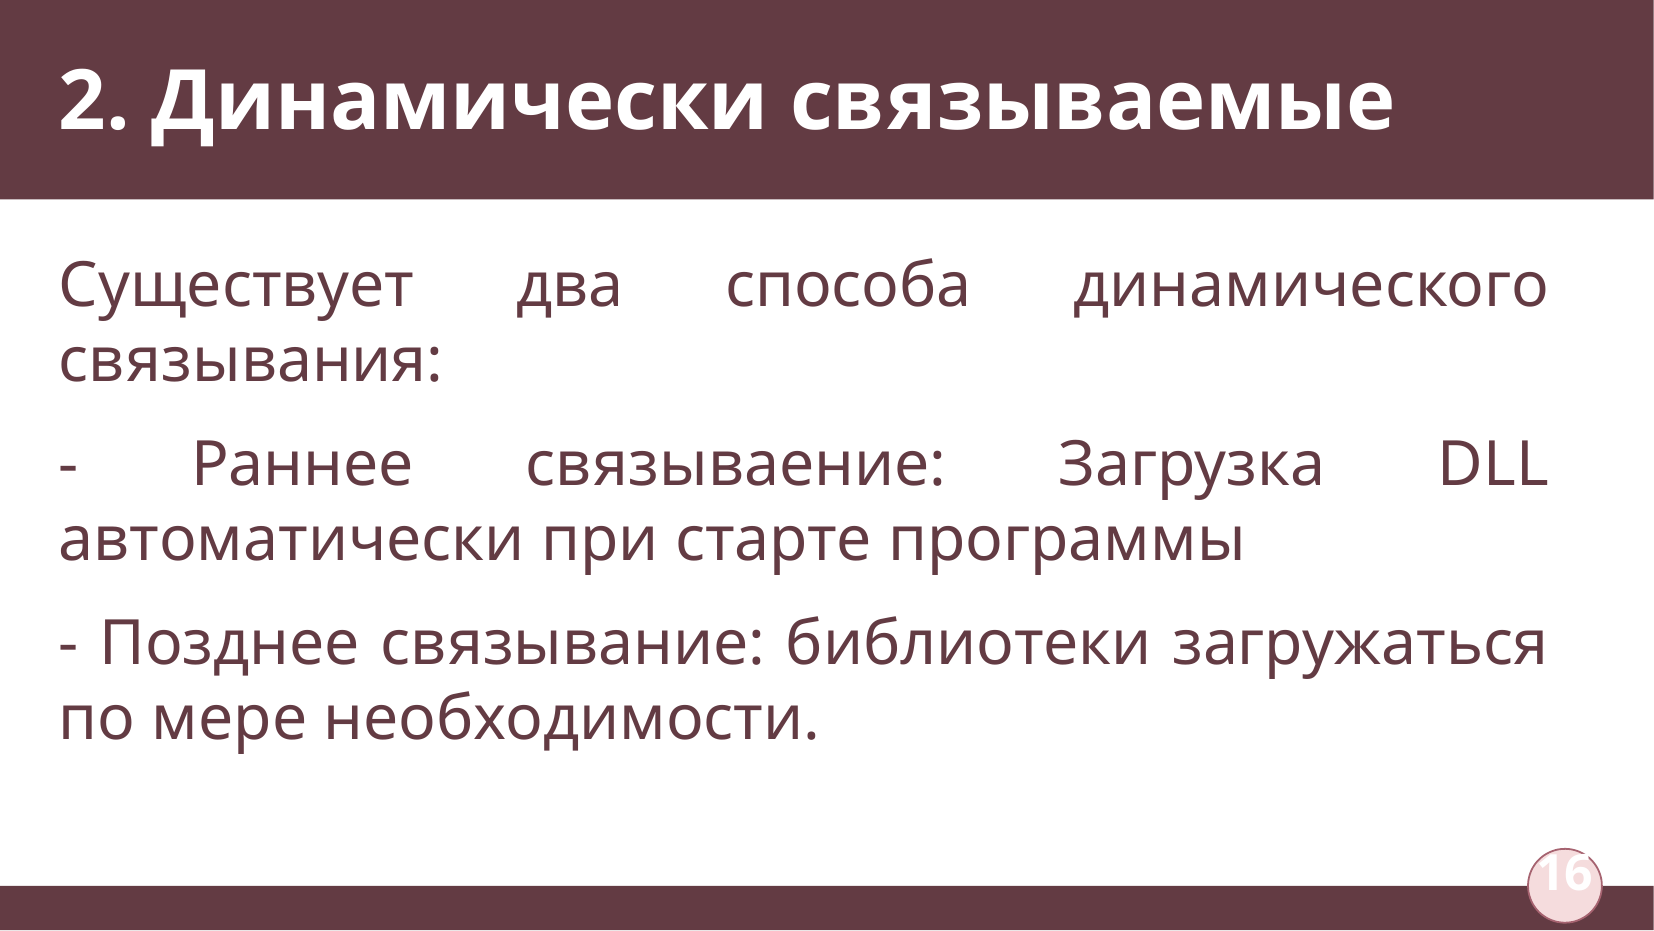

# 2. Динамически связываемые
Существует два способа динамического связывания:
- Раннее связываение: Загрузка DLL автоматически при старте программы
- Позднее связывание: библиотеки загружаться по мере необходимости.